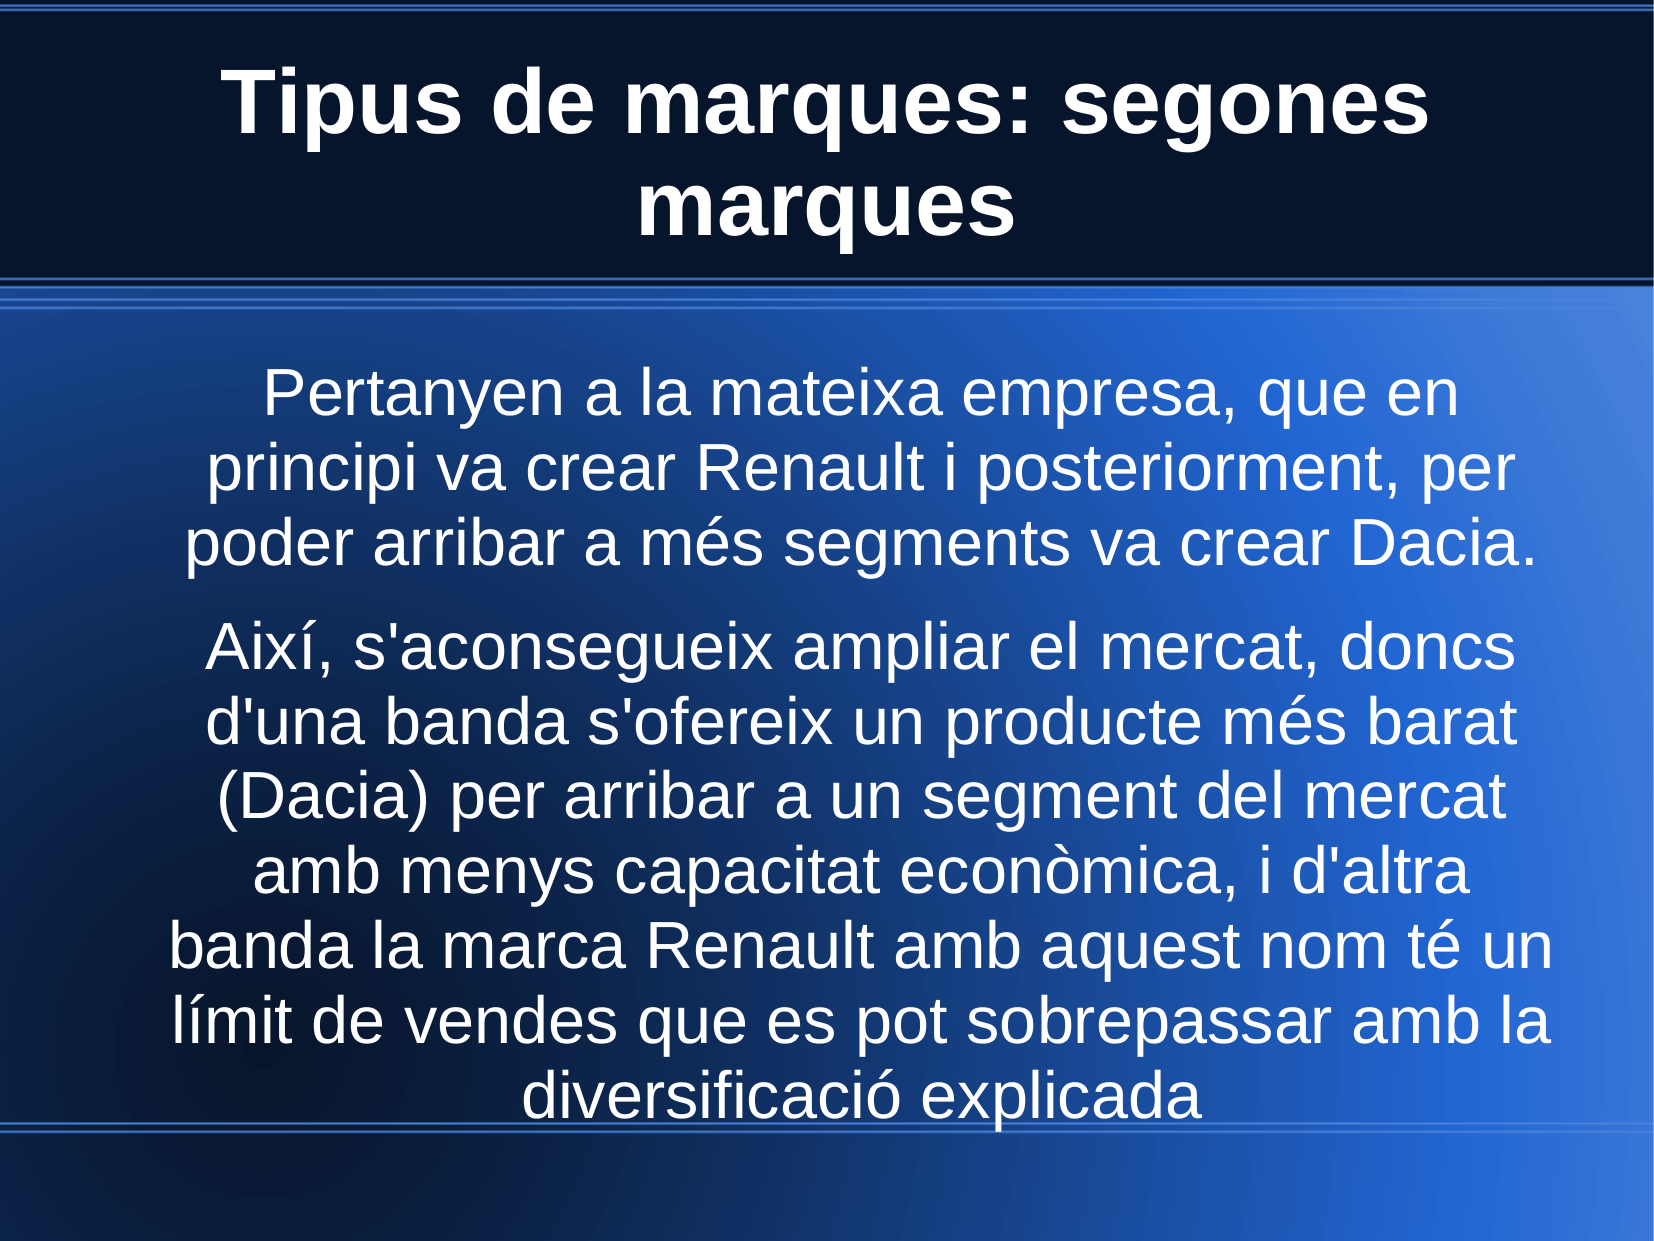

# Tipus de marques: segones marques
Pertanyen a la mateixa empresa, que en principi va crear Renault i posteriorment, per poder arribar a més segments va crear Dacia.
Així, s'aconsegueix ampliar el mercat, doncs d'una banda s'ofereix un producte més barat (Dacia) per arribar a un segment del mercat amb menys capacitat econòmica, i d'altra banda la marca Renault amb aquest nom té un límit de vendes que es pot sobrepassar amb la diversificació explicada